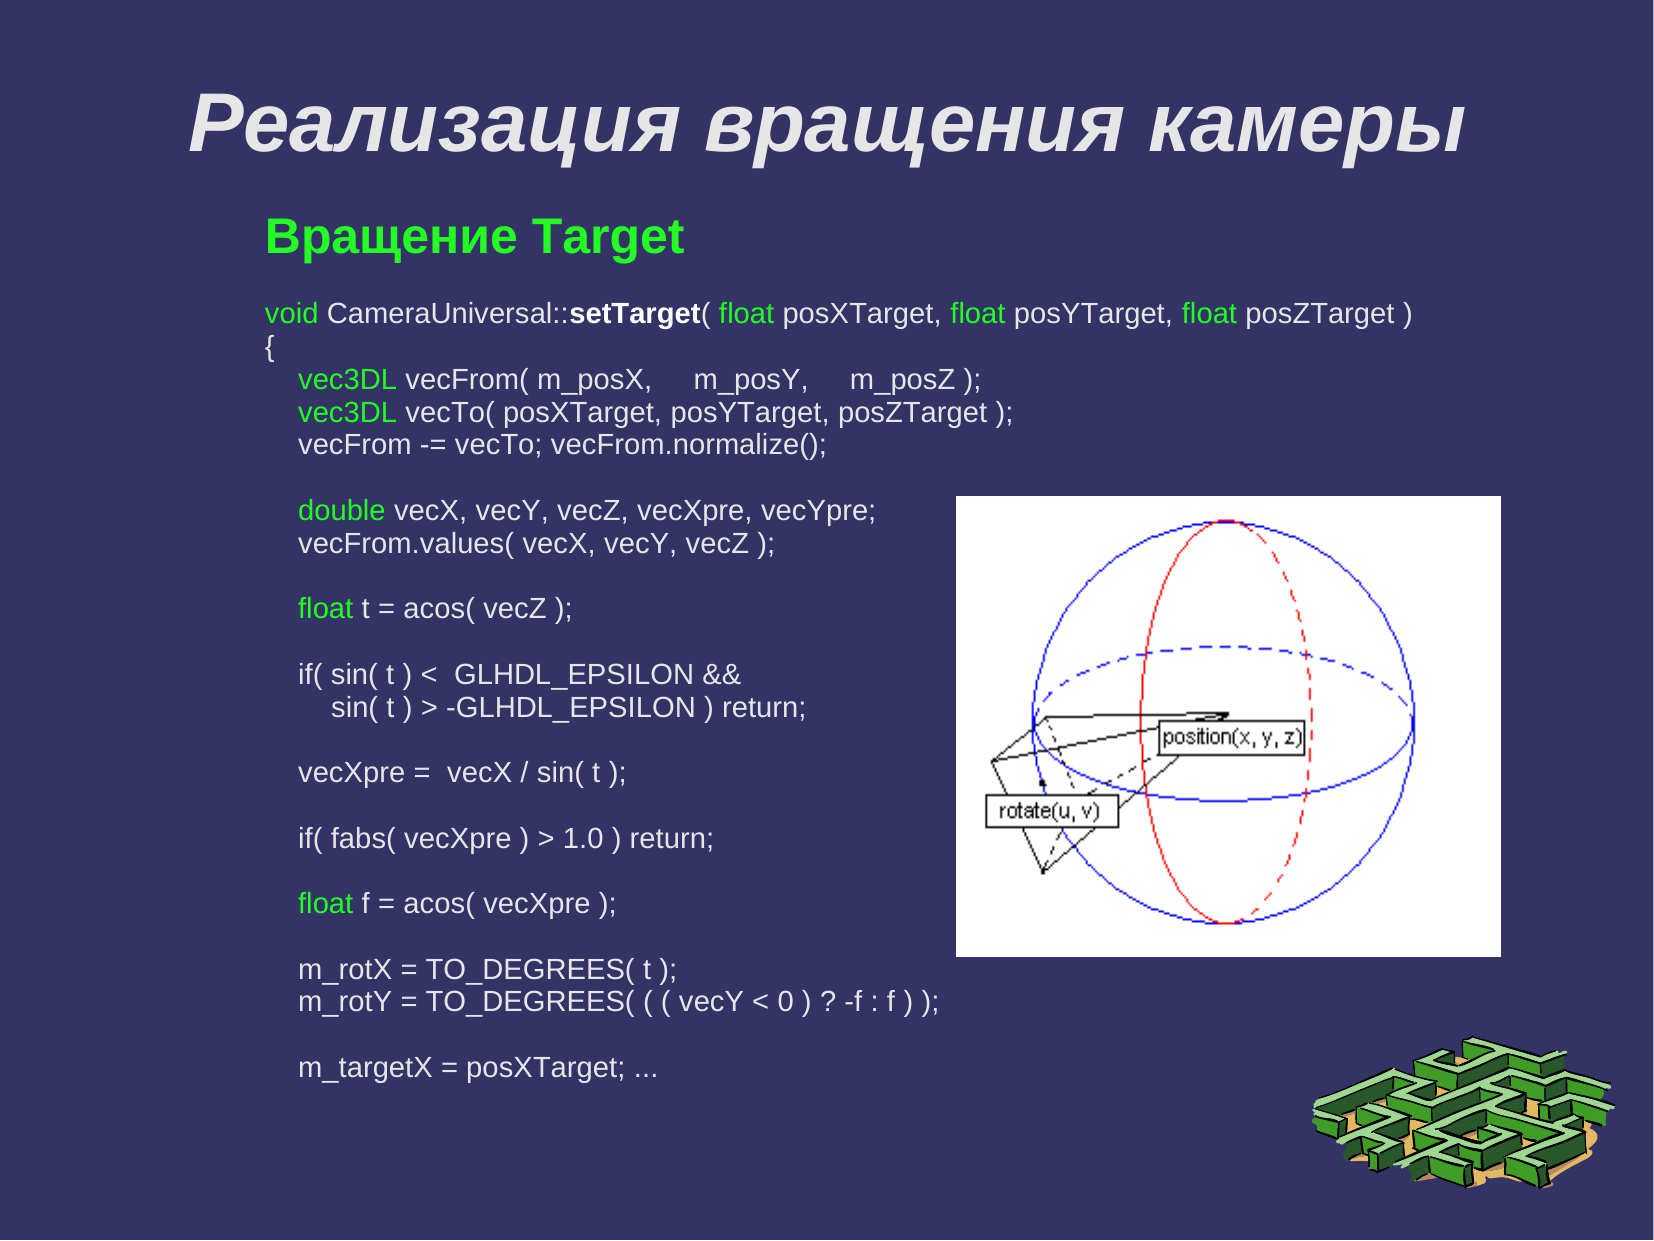

# Реализация вращения камеры
Вращение Target
void CameraUniversal::setTarget( float posXTarget, float posYTarget, float posZTarget )
{
 vec3DL vecFrom( m_posX, m_posY, m_posZ );
 vec3DL vecTo( posXTarget, posYTarget, posZTarget );
 vecFrom -= vecTo; vecFrom.normalize();
 double vecX, vecY, vecZ, vecXpre, vecYpre;
 vecFrom.values( vecX, vecY, vecZ );
 float t = acos( vecZ );
 if( sin( t ) < GLHDL_EPSILON &&
 sin( t ) > -GLHDL_EPSILON ) return;
 vecXpre = vecX / sin( t );
 if( fabs( vecXpre ) > 1.0 ) return;
 float f = acos( vecXpre );
 m_rotX = TO_DEGREES( t );
 m_rotY = TO_DEGREES( ( ( vecY < 0 ) ? -f : f ) );
 m_targetX = posXTarget; ...